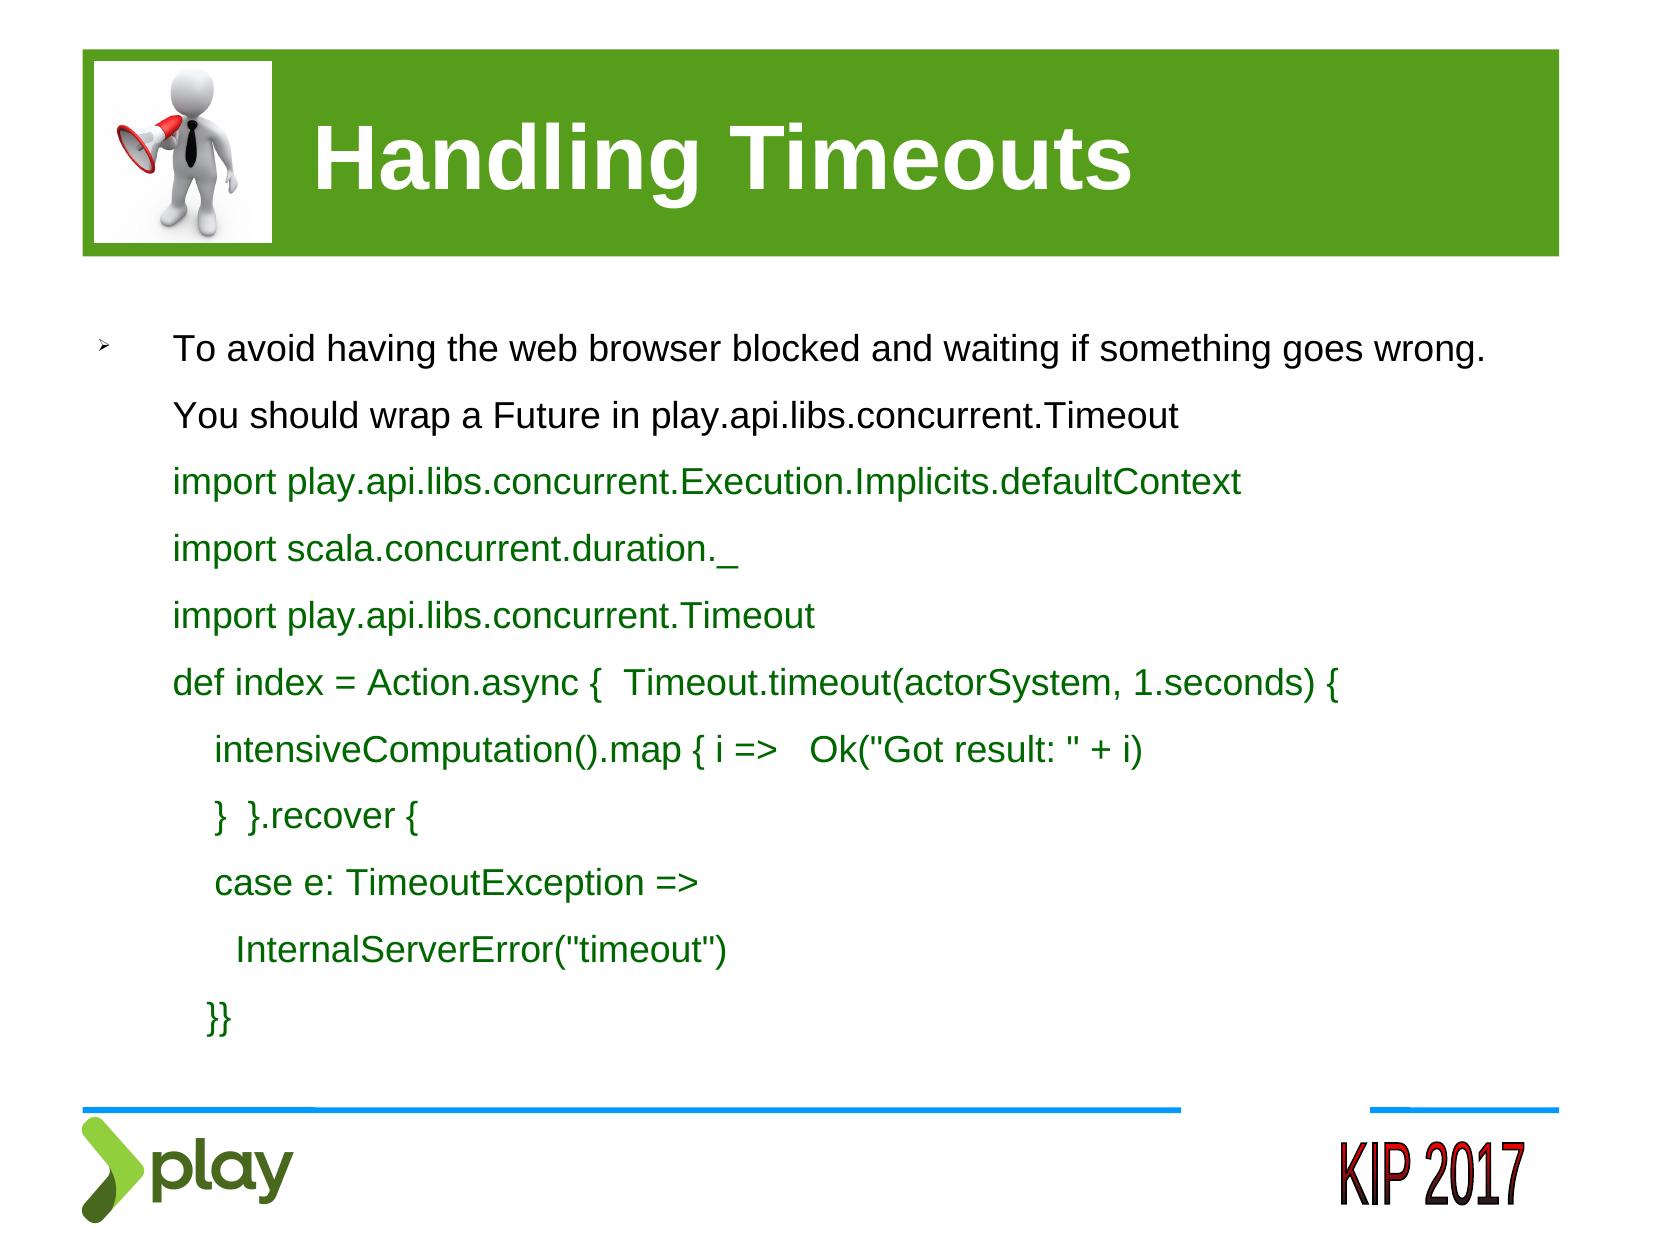

# Handling Timeouts
To avoid having the web browser blocked and waiting if something goes wrong.
You should wrap a Future in play.api.libs.concurrent.Timeout
import play.api.libs.concurrent.Execution.Implicits.defaultContext
import scala.concurrent.duration._
import play.api.libs.concurrent.Timeout
def index = Action.async { Timeout.timeout(actorSystem, 1.seconds) {
 intensiveComputation().map { i => Ok("Got result: " + i)
 } }.recover {
 case e: TimeoutException =>
 InternalServerError("timeout")
 }}